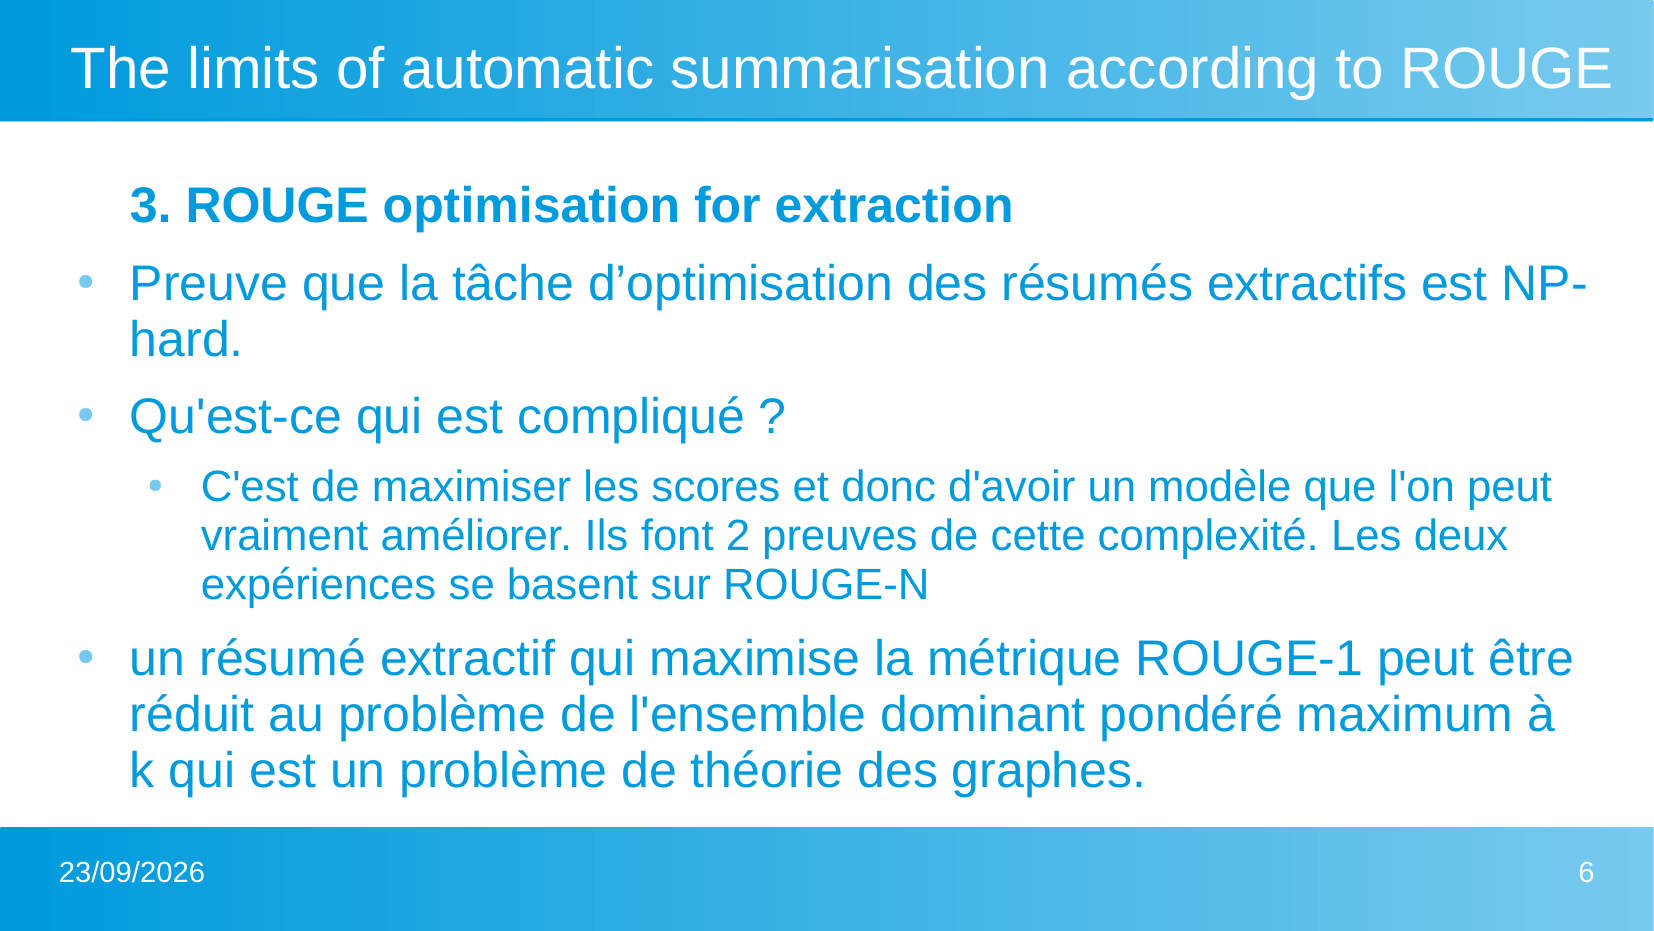

# The limits of automatic summarisation according to ROUGE
3. ROUGE optimisation for extraction
Preuve que la tâche d’optimisation des résumés extractifs est NP-hard.
Qu'est-ce qui est compliqué ?
C'est de maximiser les scores et donc d'avoir un modèle que l'on peut vraiment améliorer. Ils font 2 preuves de cette complexité. Les deux expériences se basent sur ROUGE-N
un résumé extractif qui maximise la métrique ROUGE-1 peut être réduit au problème de l'ensemble dominant pondéré maximum à k qui est un problème de théorie des graphes.
6